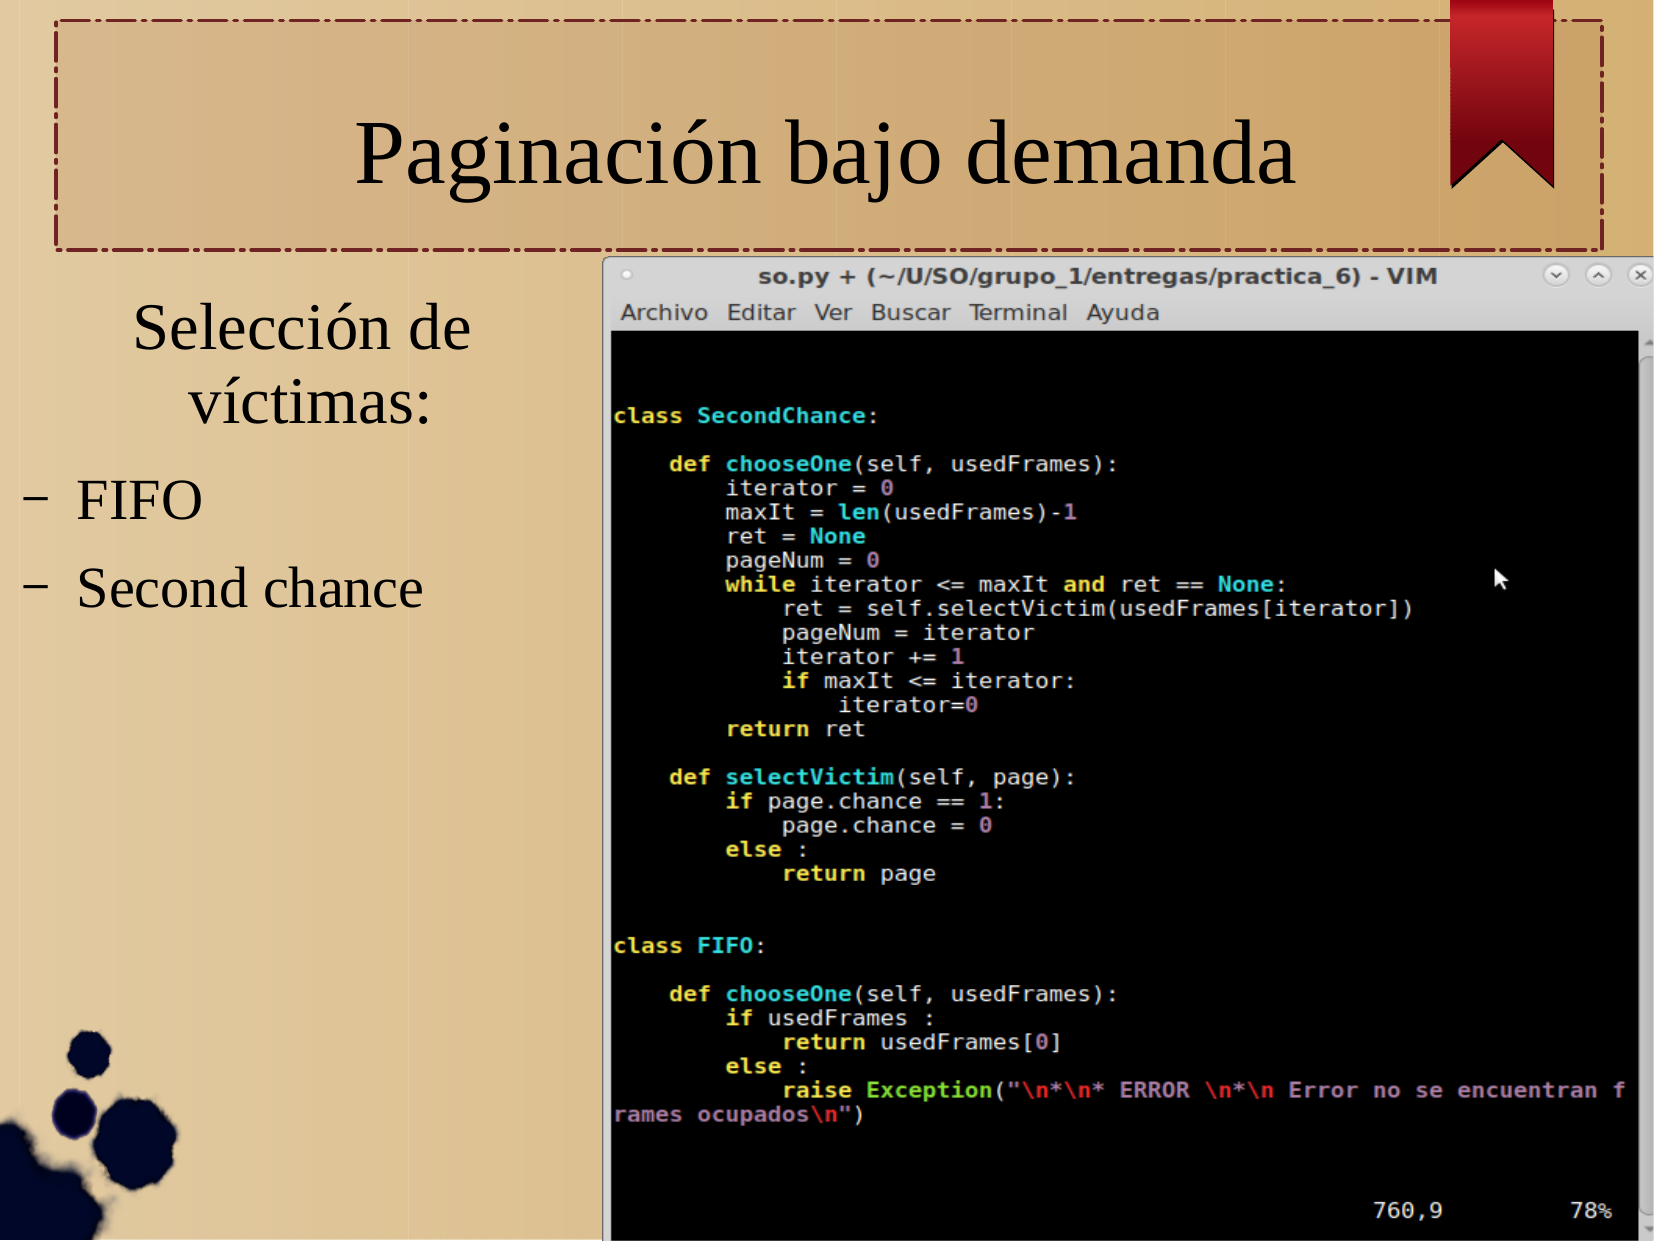

# Paginación bajo demanda
Selección de
víctimas:
FIFO
Second chance